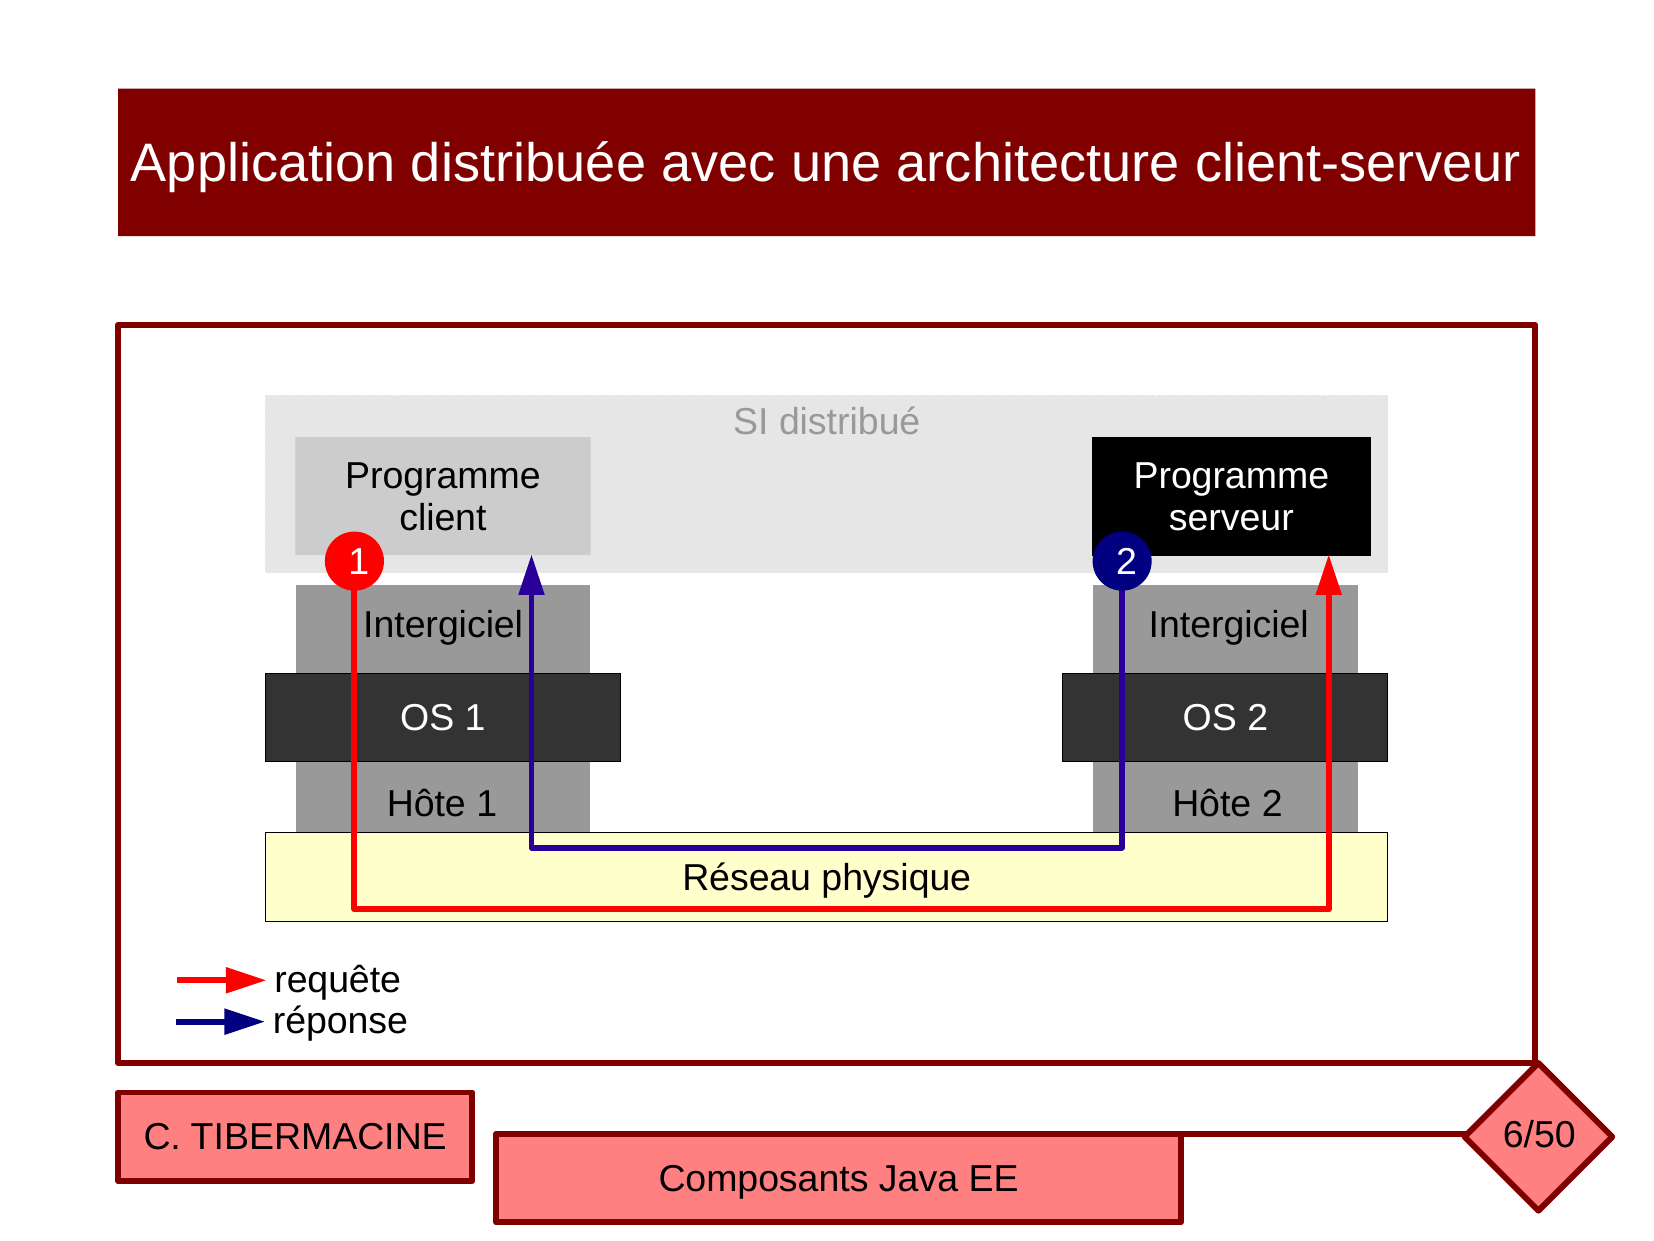

Application distribuée avec une architecture client-serveur
SI distribué
Programme
client
Programme
serveur
1
2
Intergiciel
Intergiciel
OS 1
OS 2
Hôte 1
Hôte 2
Réseau physique
requête
réponse
C. TIBERMACINE
Composants Java EE